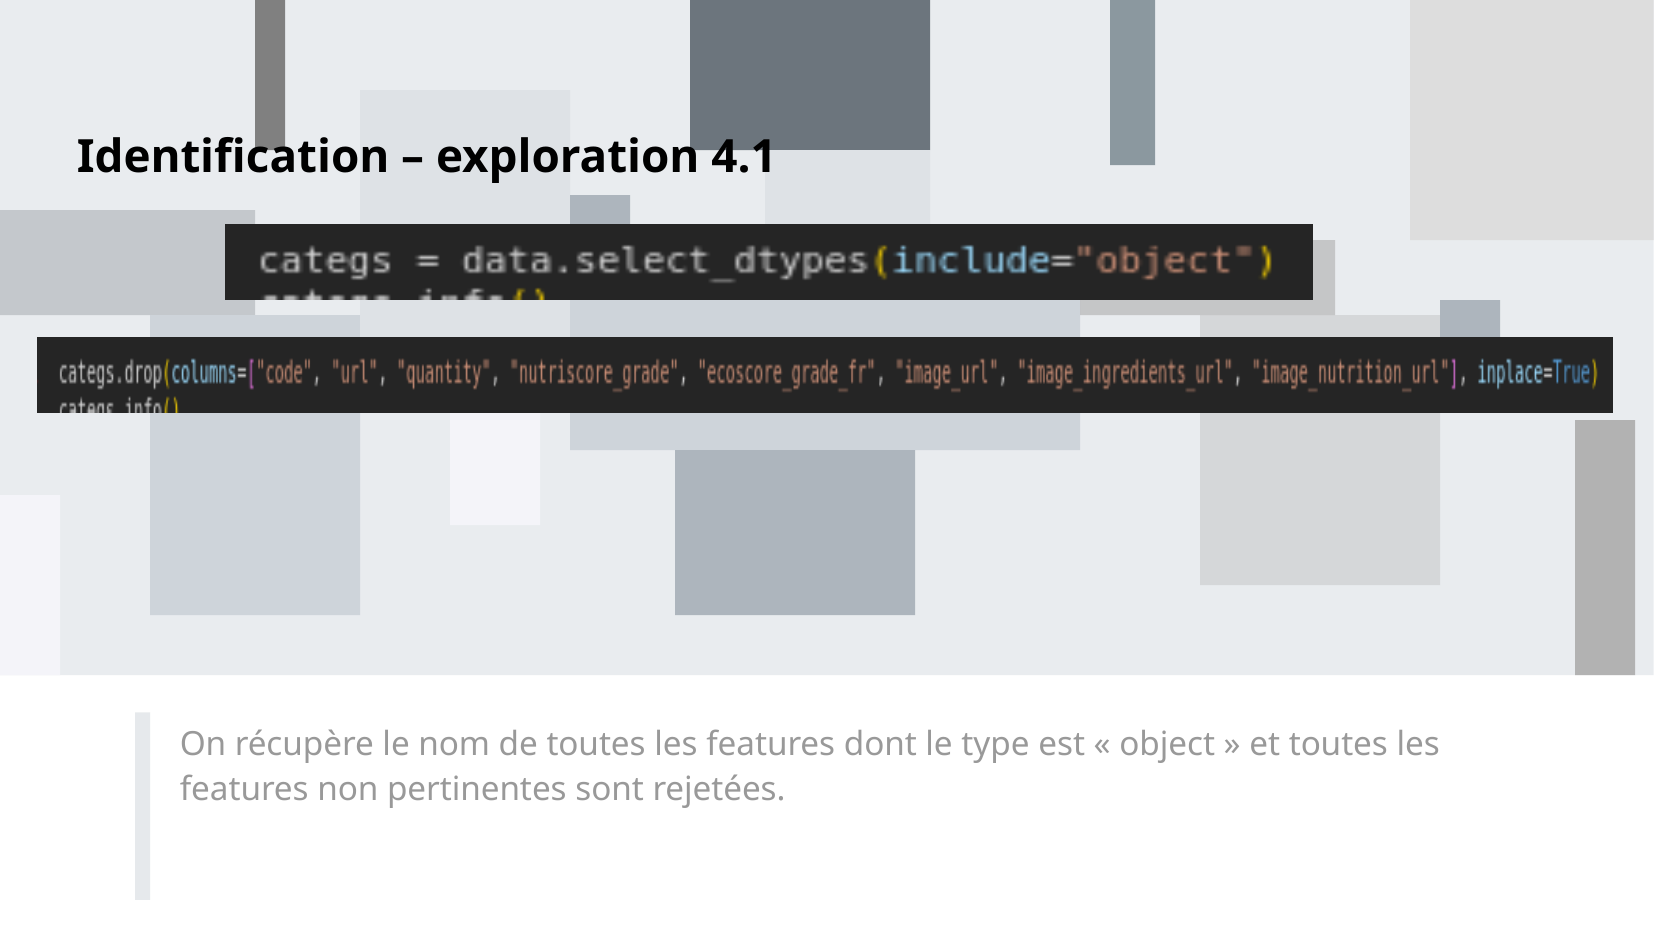

# Identification – exploration 4.1
On récupère le nom de toutes les features dont le type est « object » et toutes les features non pertinentes sont rejetées.